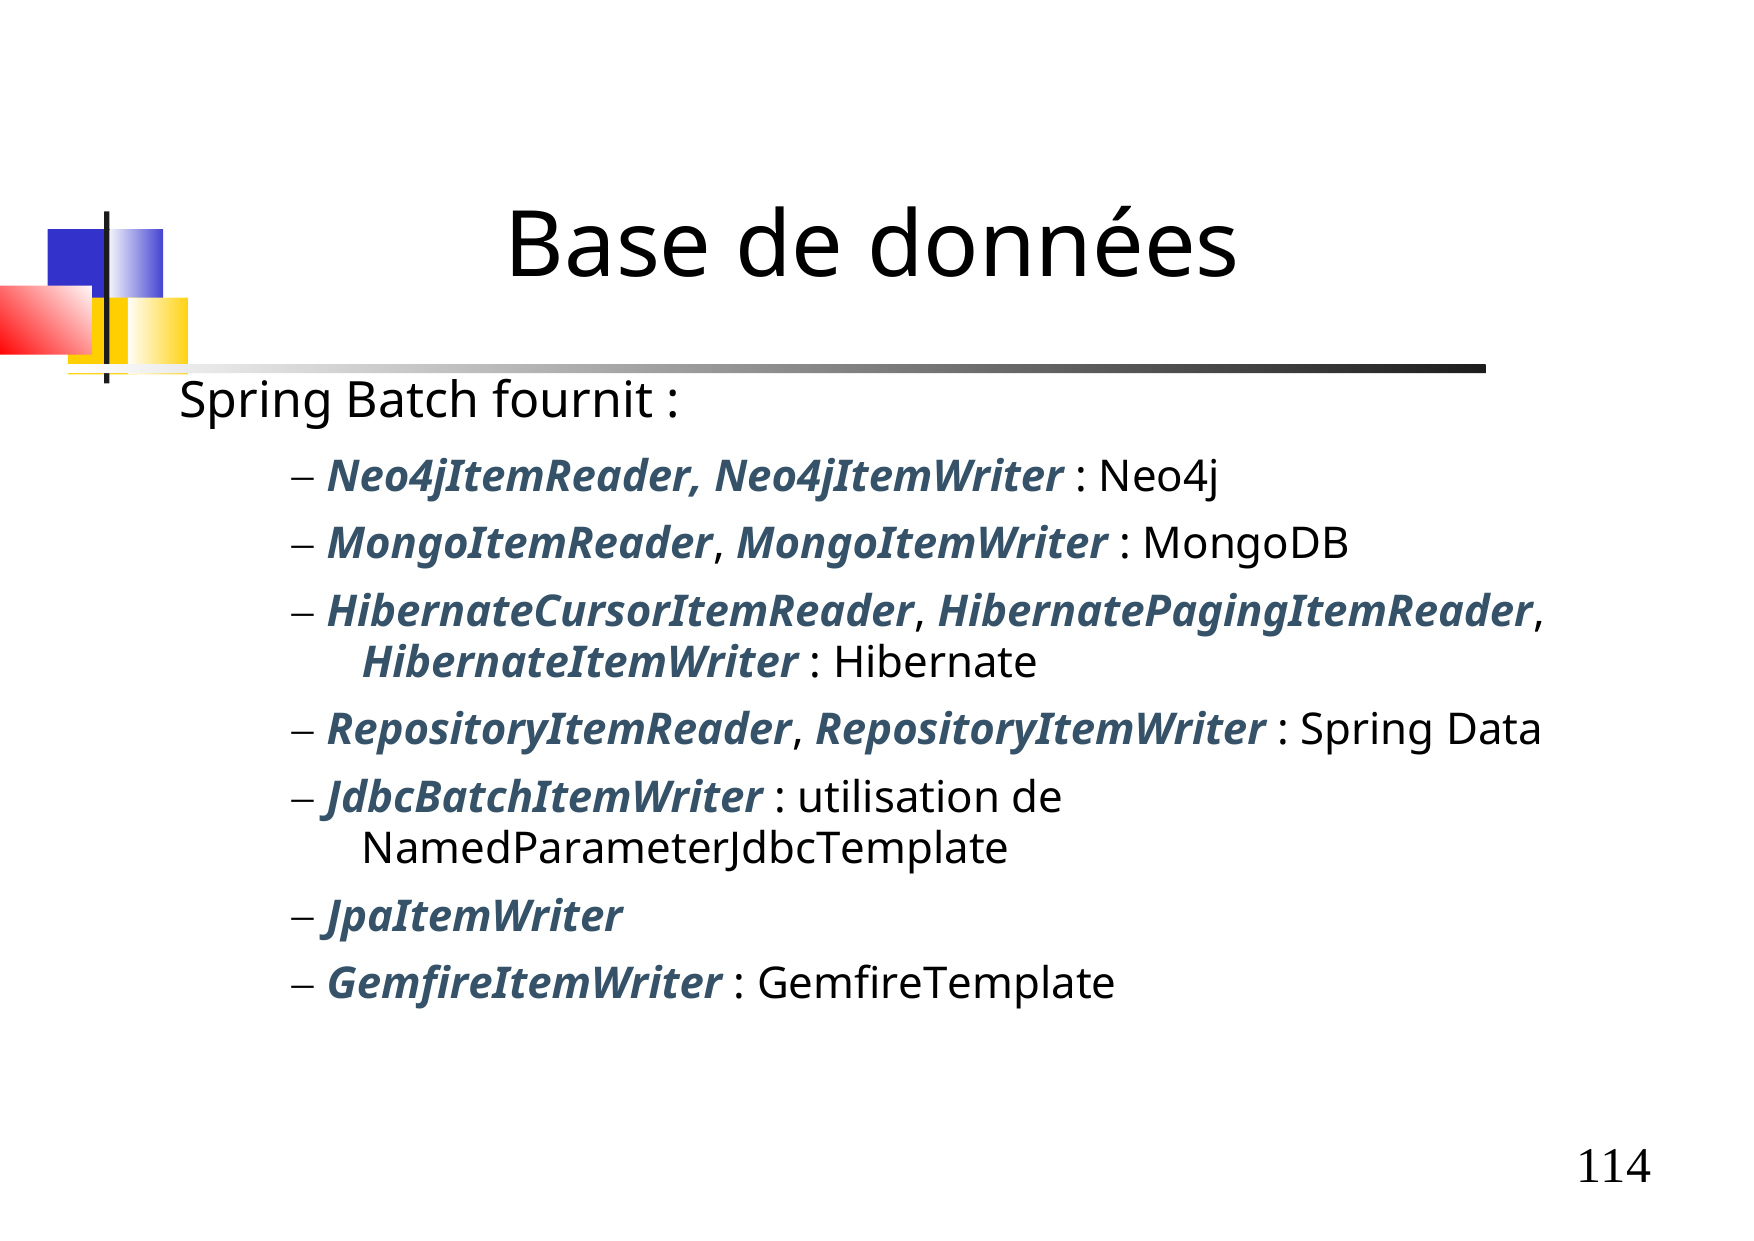

# Base de données
Spring Batch fournit :
Neo4jItemReader, Neo4jItemWriter : Neo4j
MongoItemReader, MongoItemWriter : MongoDB
HibernateCursorItemReader, HibernatePagingItemReader, HibernateItemWriter : Hibernate
RepositoryItemReader, RepositoryItemWriter : Spring Data
JdbcBatchItemWriter : utilisation de NamedParameterJdbcTemplate
JpaItemWriter
GemfireItemWriter : GemfireTemplate